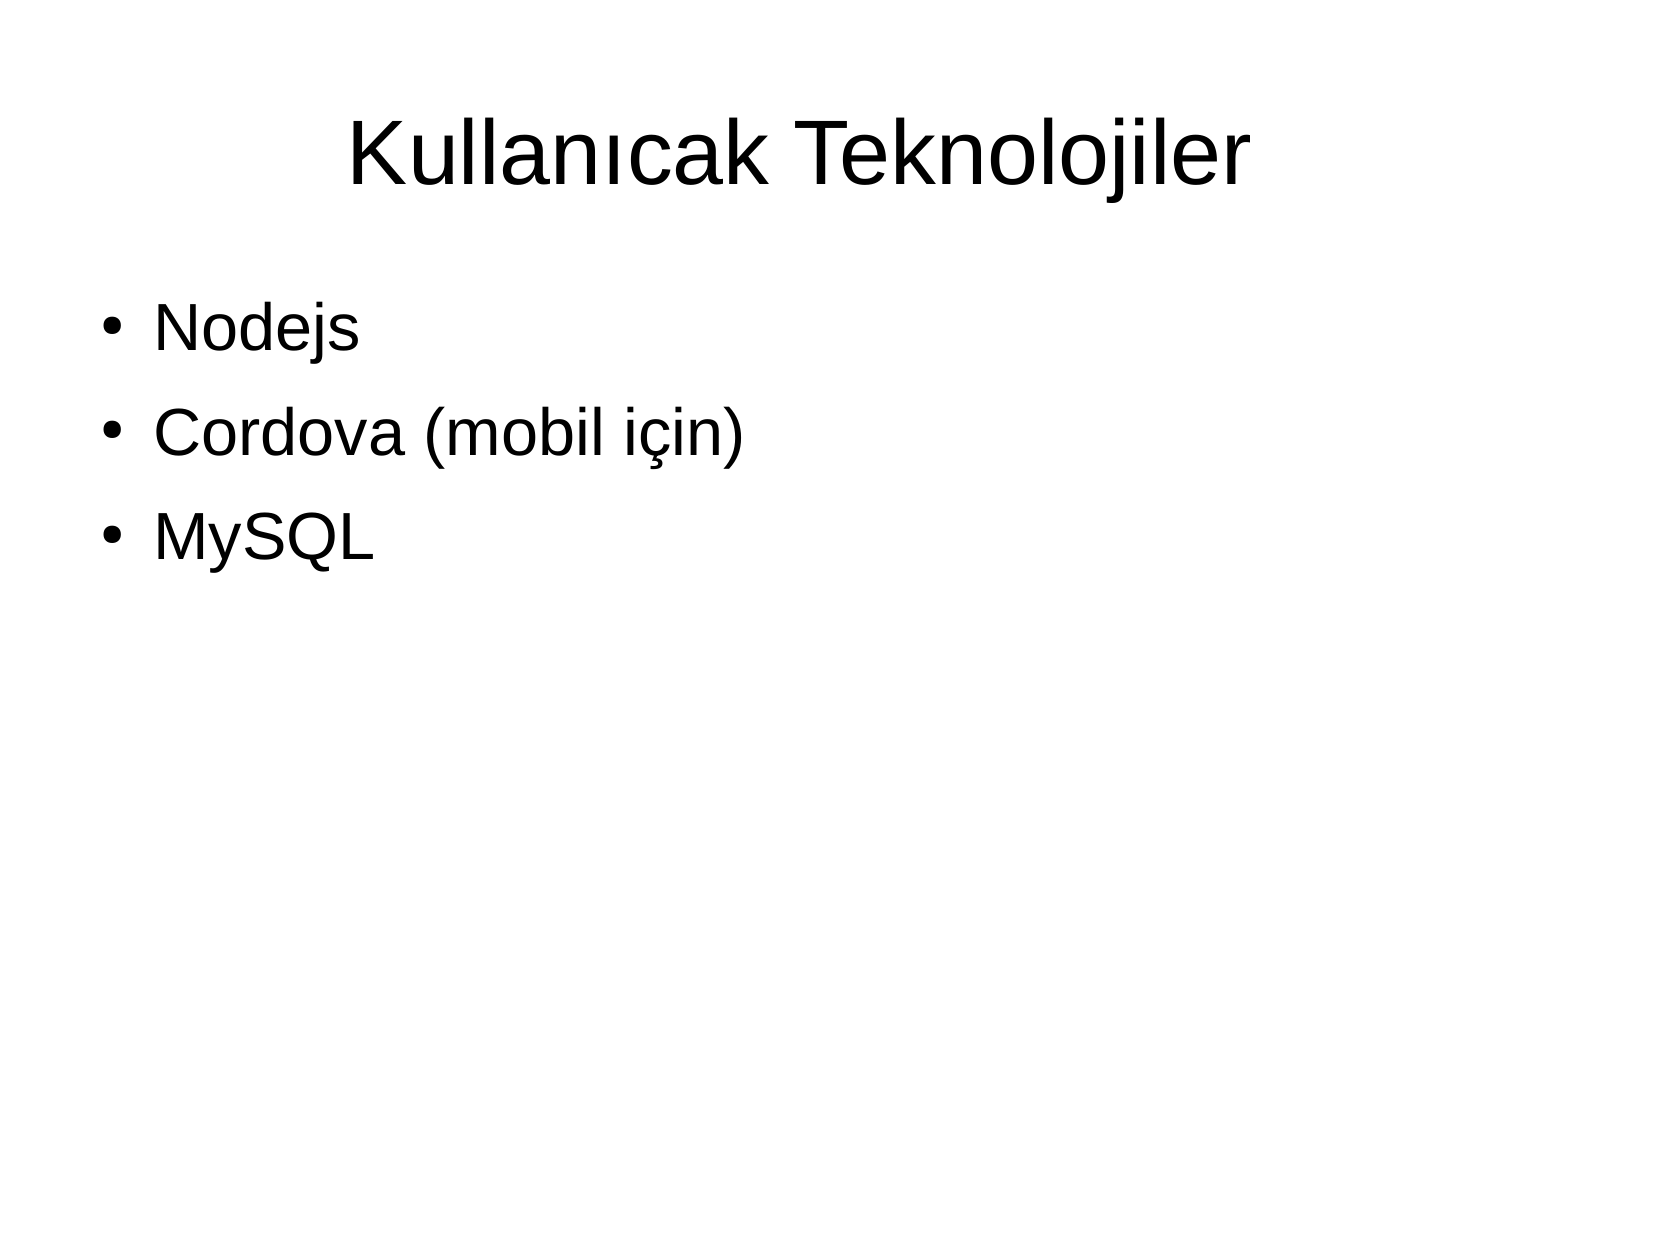

# Kullanıcak Teknolojiler
Nodejs
Cordova (mobil için)
MySQL